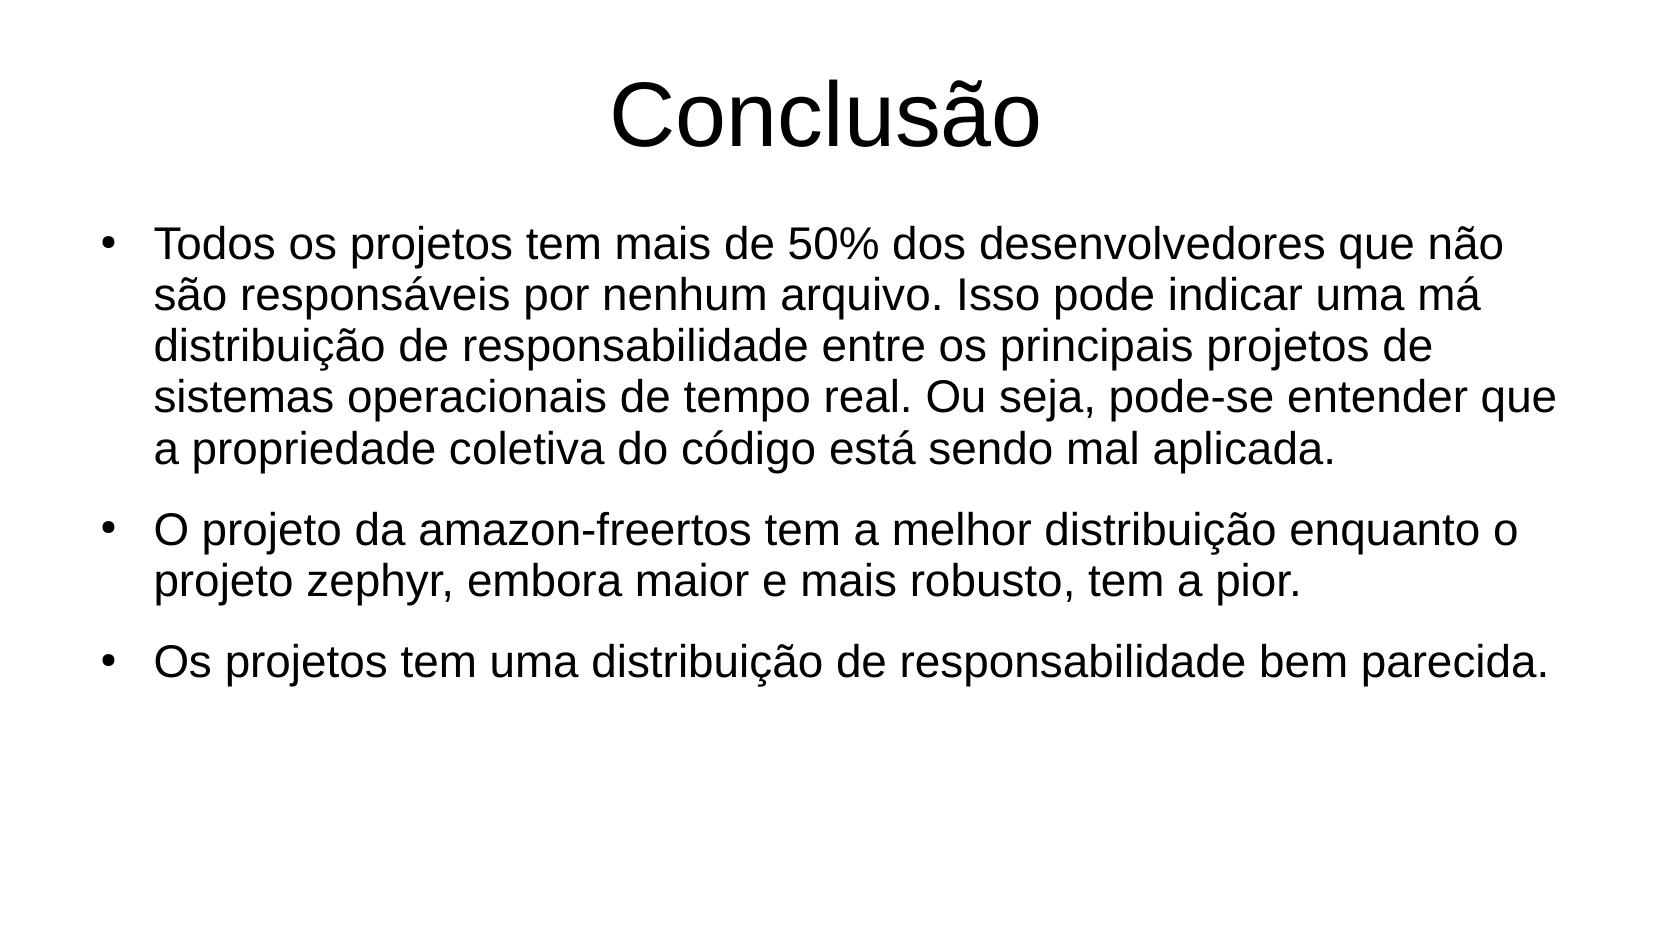

# Conclusão
Todos os projetos tem mais de 50% dos desenvolvedores que não são responsáveis por nenhum arquivo. Isso pode indicar uma má distribuição de responsabilidade entre os principais projetos de sistemas operacionais de tempo real. Ou seja, pode-se entender que a propriedade coletiva do código está sendo mal aplicada.
O projeto da amazon-freertos tem a melhor distribuição enquanto o projeto zephyr, embora maior e mais robusto, tem a pior.
Os projetos tem uma distribuição de responsabilidade bem parecida.